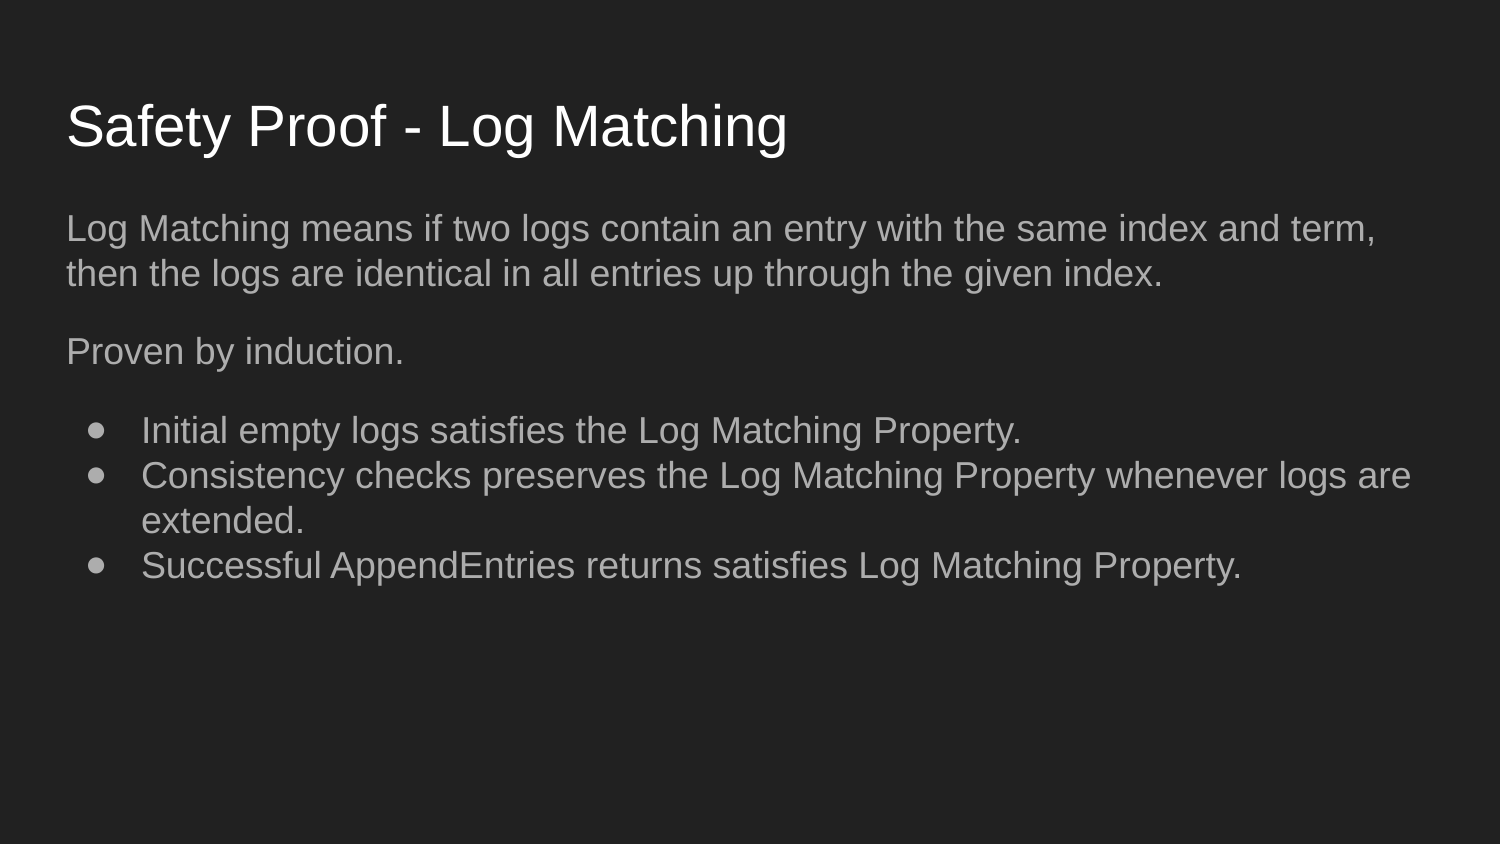

# Safety Proof - Log Matching
Log Matching means if two logs contain an entry with the same index and term, then the logs are identical in all entries up through the given index.
Proven by induction.
Initial empty logs satisfies the Log Matching Property.
Consistency checks preserves the Log Matching Property whenever logs are extended.
Successful AppendEntries returns satisfies Log Matching Property.